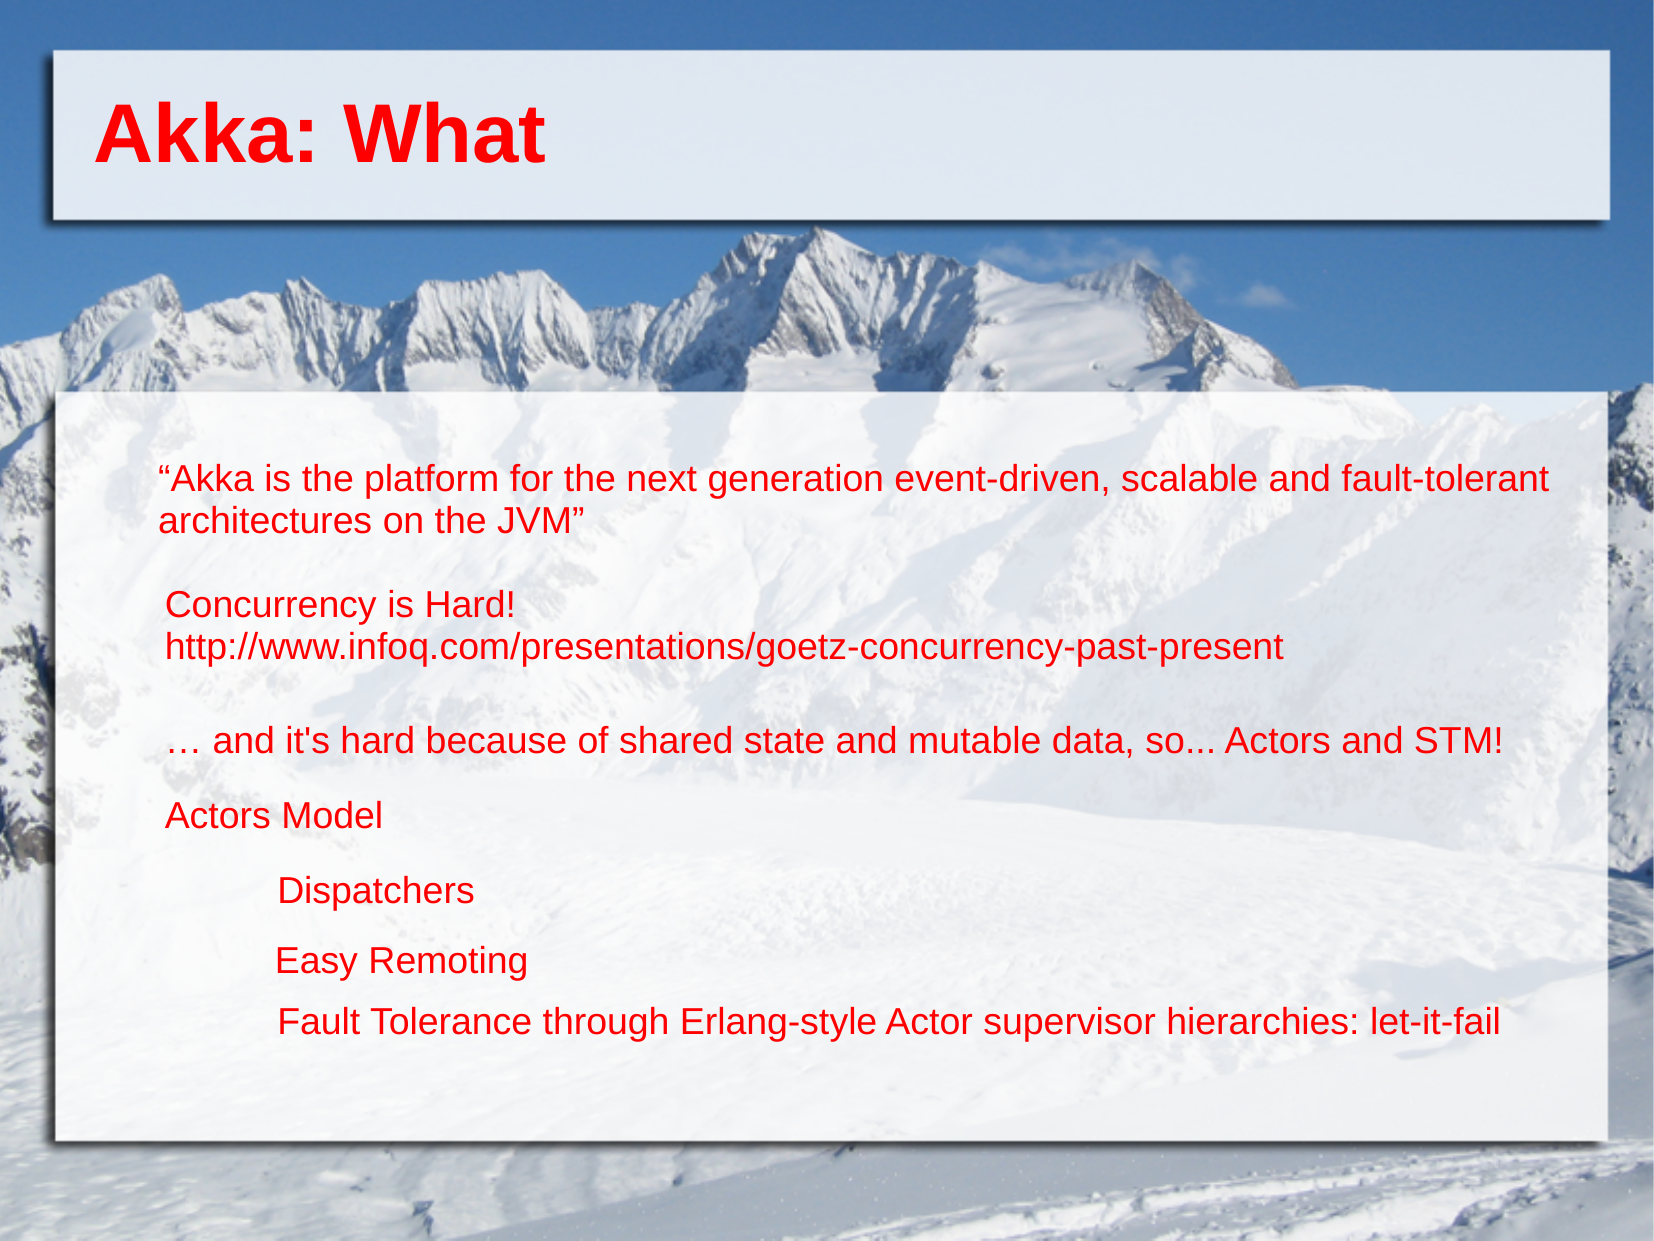

Akka: What
“Akka is the platform for the next generation event-driven, scalable and fault-tolerant architectures on the JVM”
Concurrency is Hard!
http://www.infoq.com/presentations/goetz-concurrency-past-present
… and it's hard because of shared state and mutable data, so... Actors and STM!
Actors Model
Dispatchers
Easy Remoting
Fault Tolerance through Erlang-style Actor supervisor hierarchies: let-it-fail